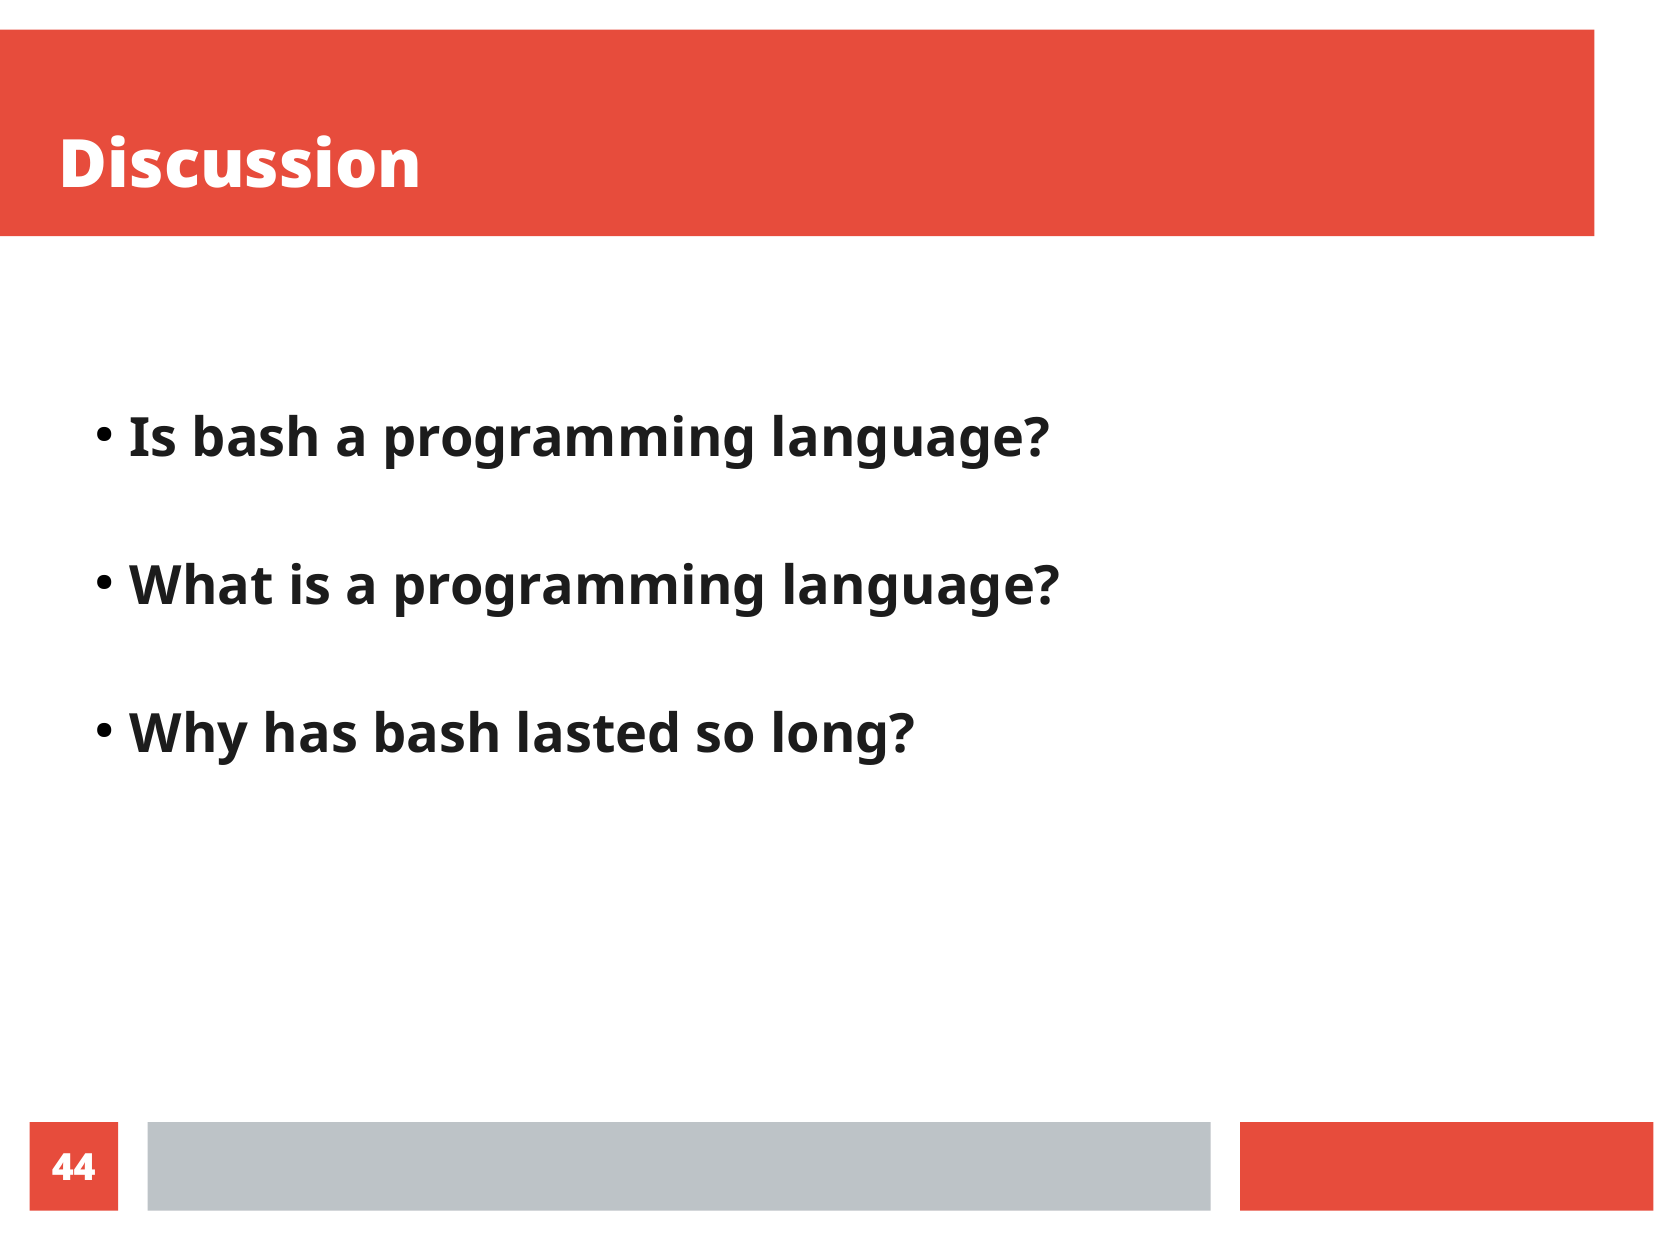

# Discussion
Is bash a programming language?
What is a programming language?
Why has bash lasted so long?
44